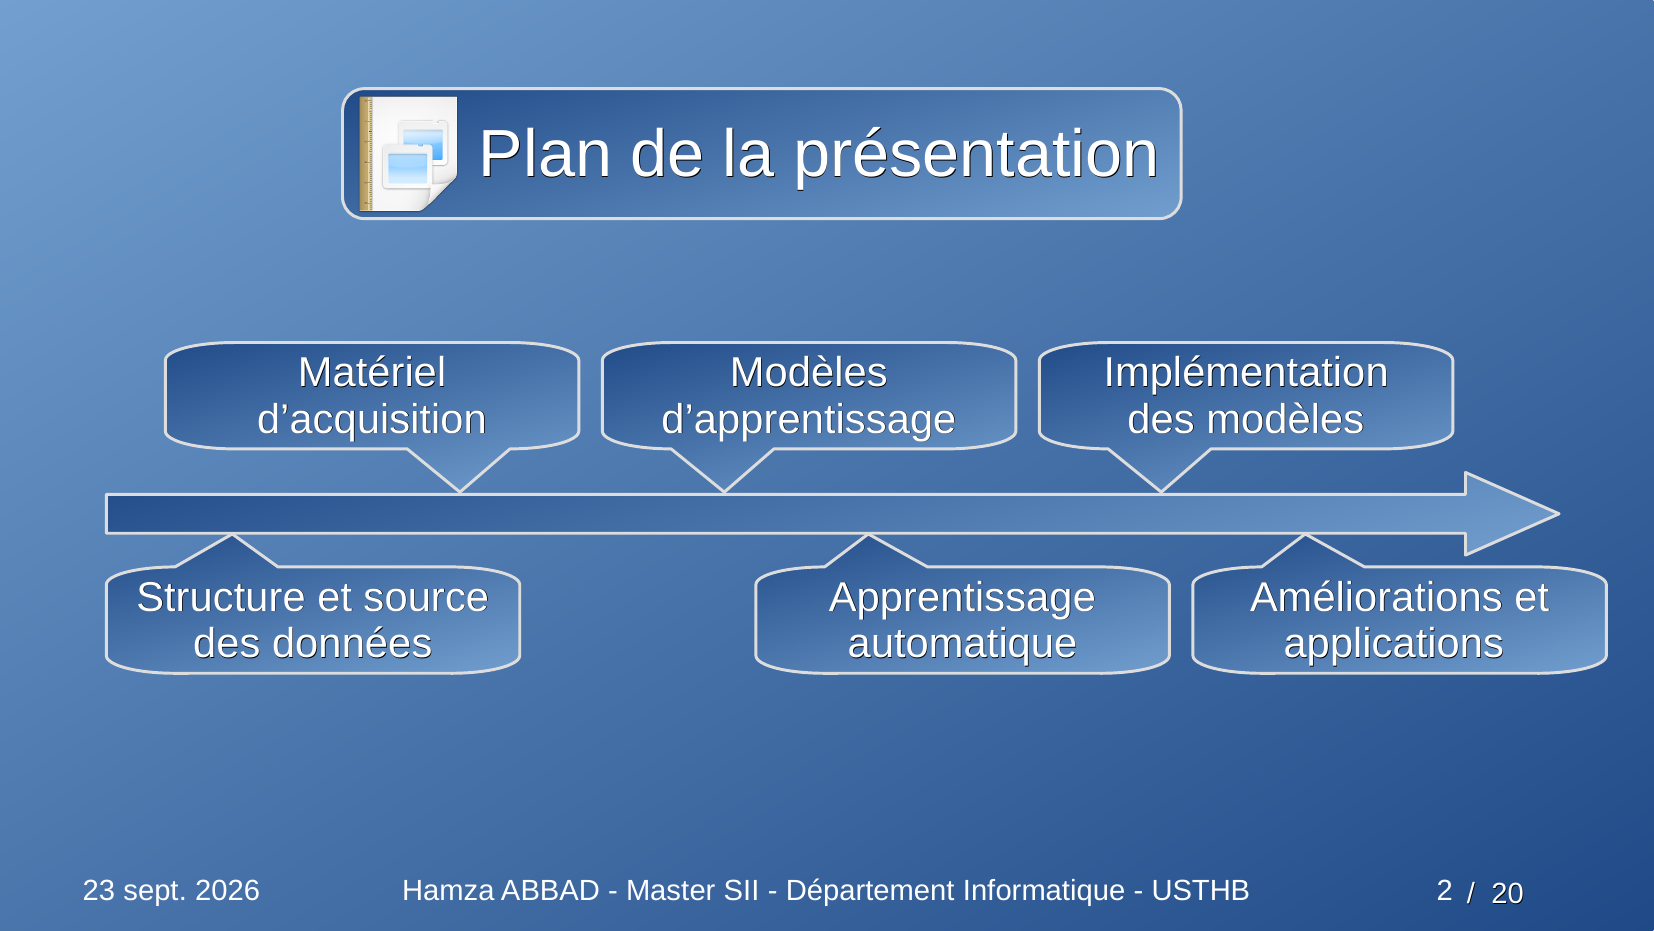

Plan de la présentation
Matériel d’acquisition
Modèles d’apprentissage
Implémentation des modèles
Structure et source des données
Apprentissage automatique
Améliorations et applications
Hamza ABBAD - Master SII - Département Informatique - USTHB
2